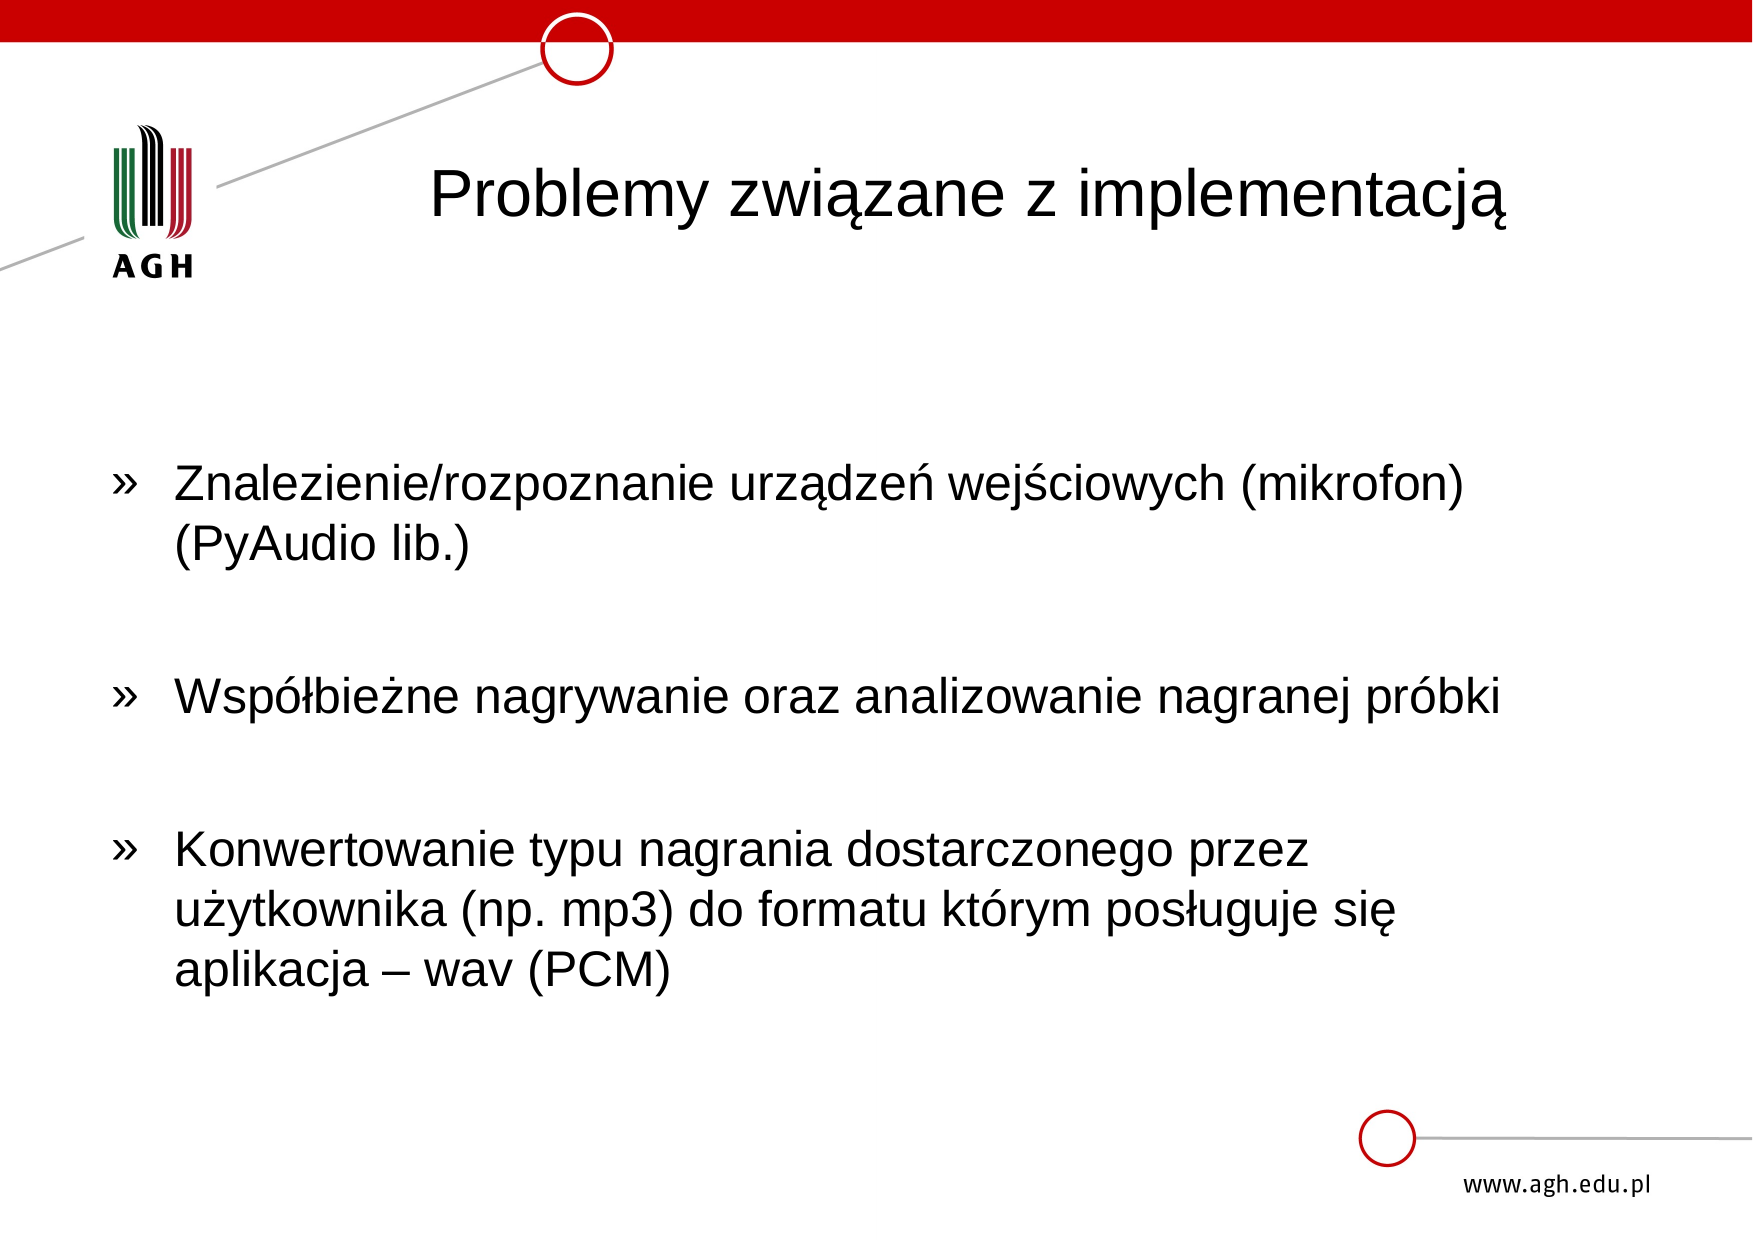

# Problemy związane z implementacją
Znalezienie/rozpoznanie urządzeń wejściowych (mikrofon) (PyAudio lib.)
Współbieżne nagrywanie oraz analizowanie nagranej próbki
Konwertowanie typu nagrania dostarczonego przez użytkownika (np. mp3) do formatu którym posługuje się aplikacja – wav (PCM)